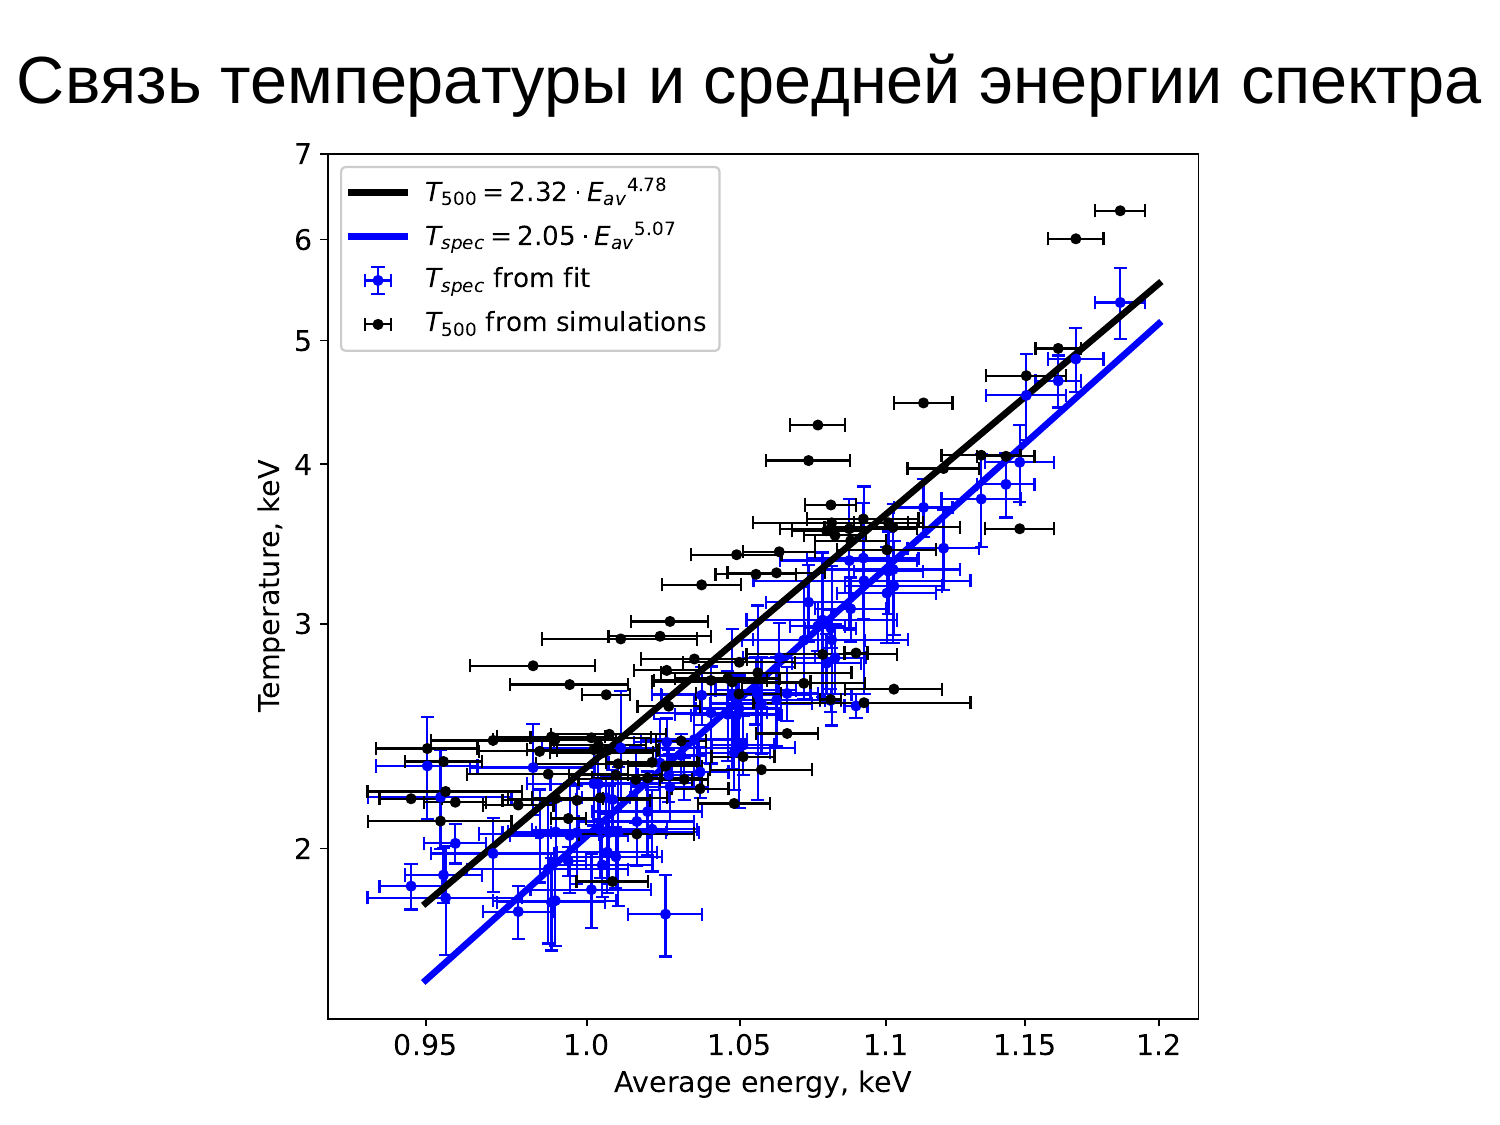

# Связь температуры и средней энергии спектра